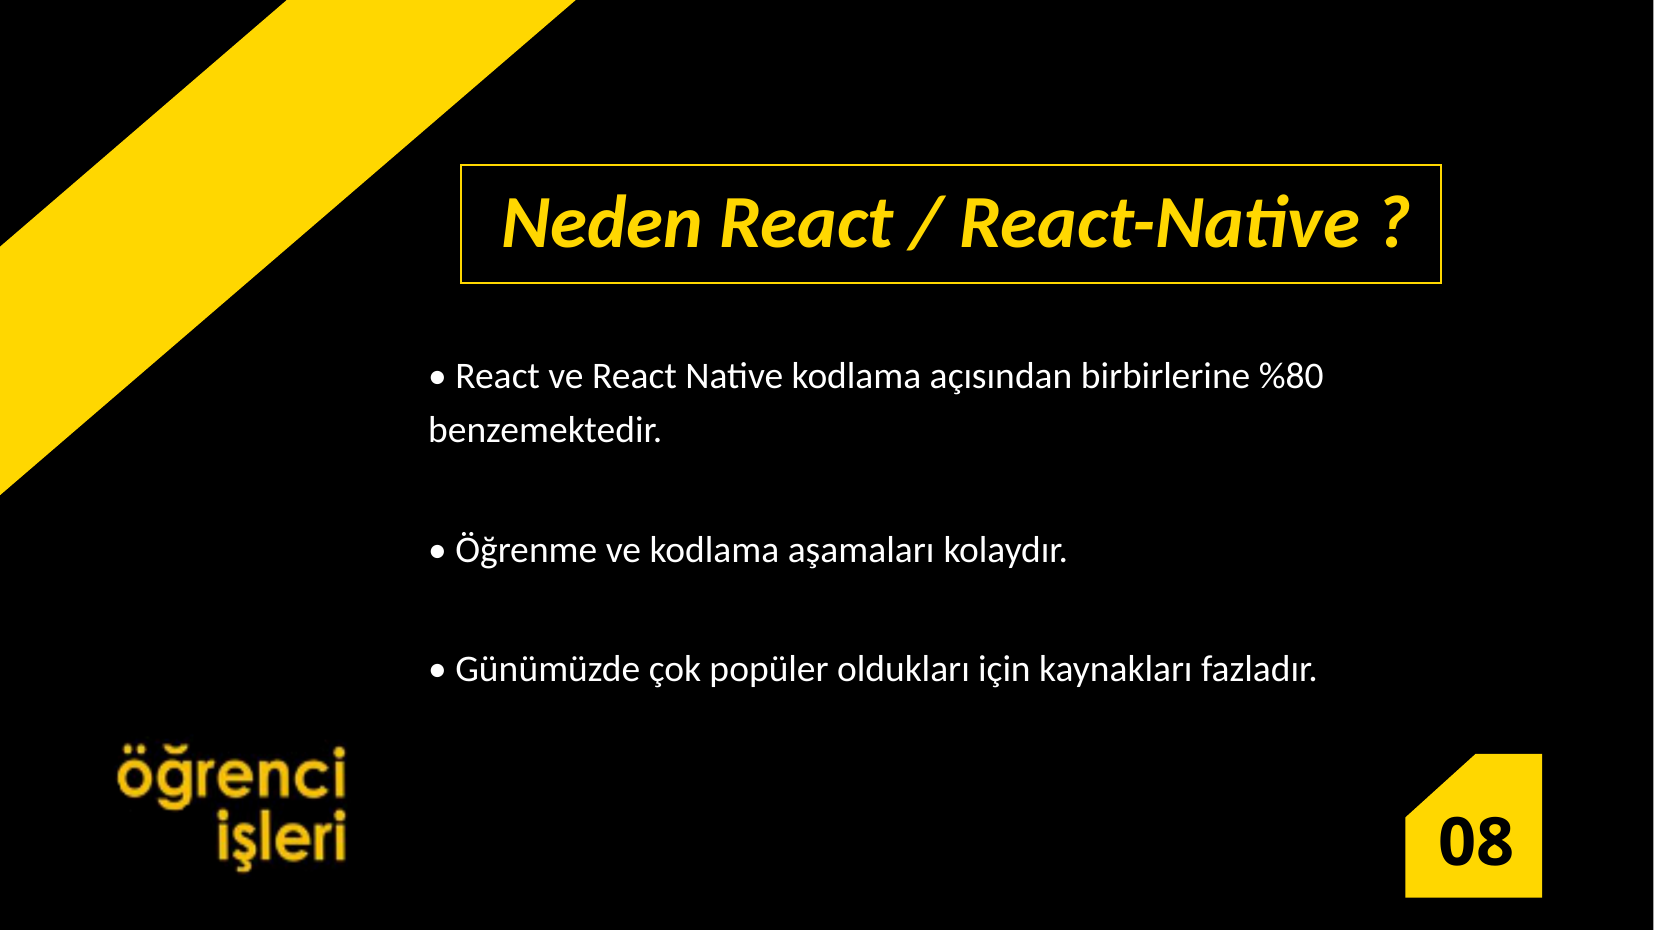

Neden React / React-Native ?
• React ve React Native kodlama açısından birbirlerine %80 benzemektedir.
• Öğrenme ve kodlama aşamaları kolaydır.
• Günümüzde çok popüler oldukları için kaynakları fazladır.
08